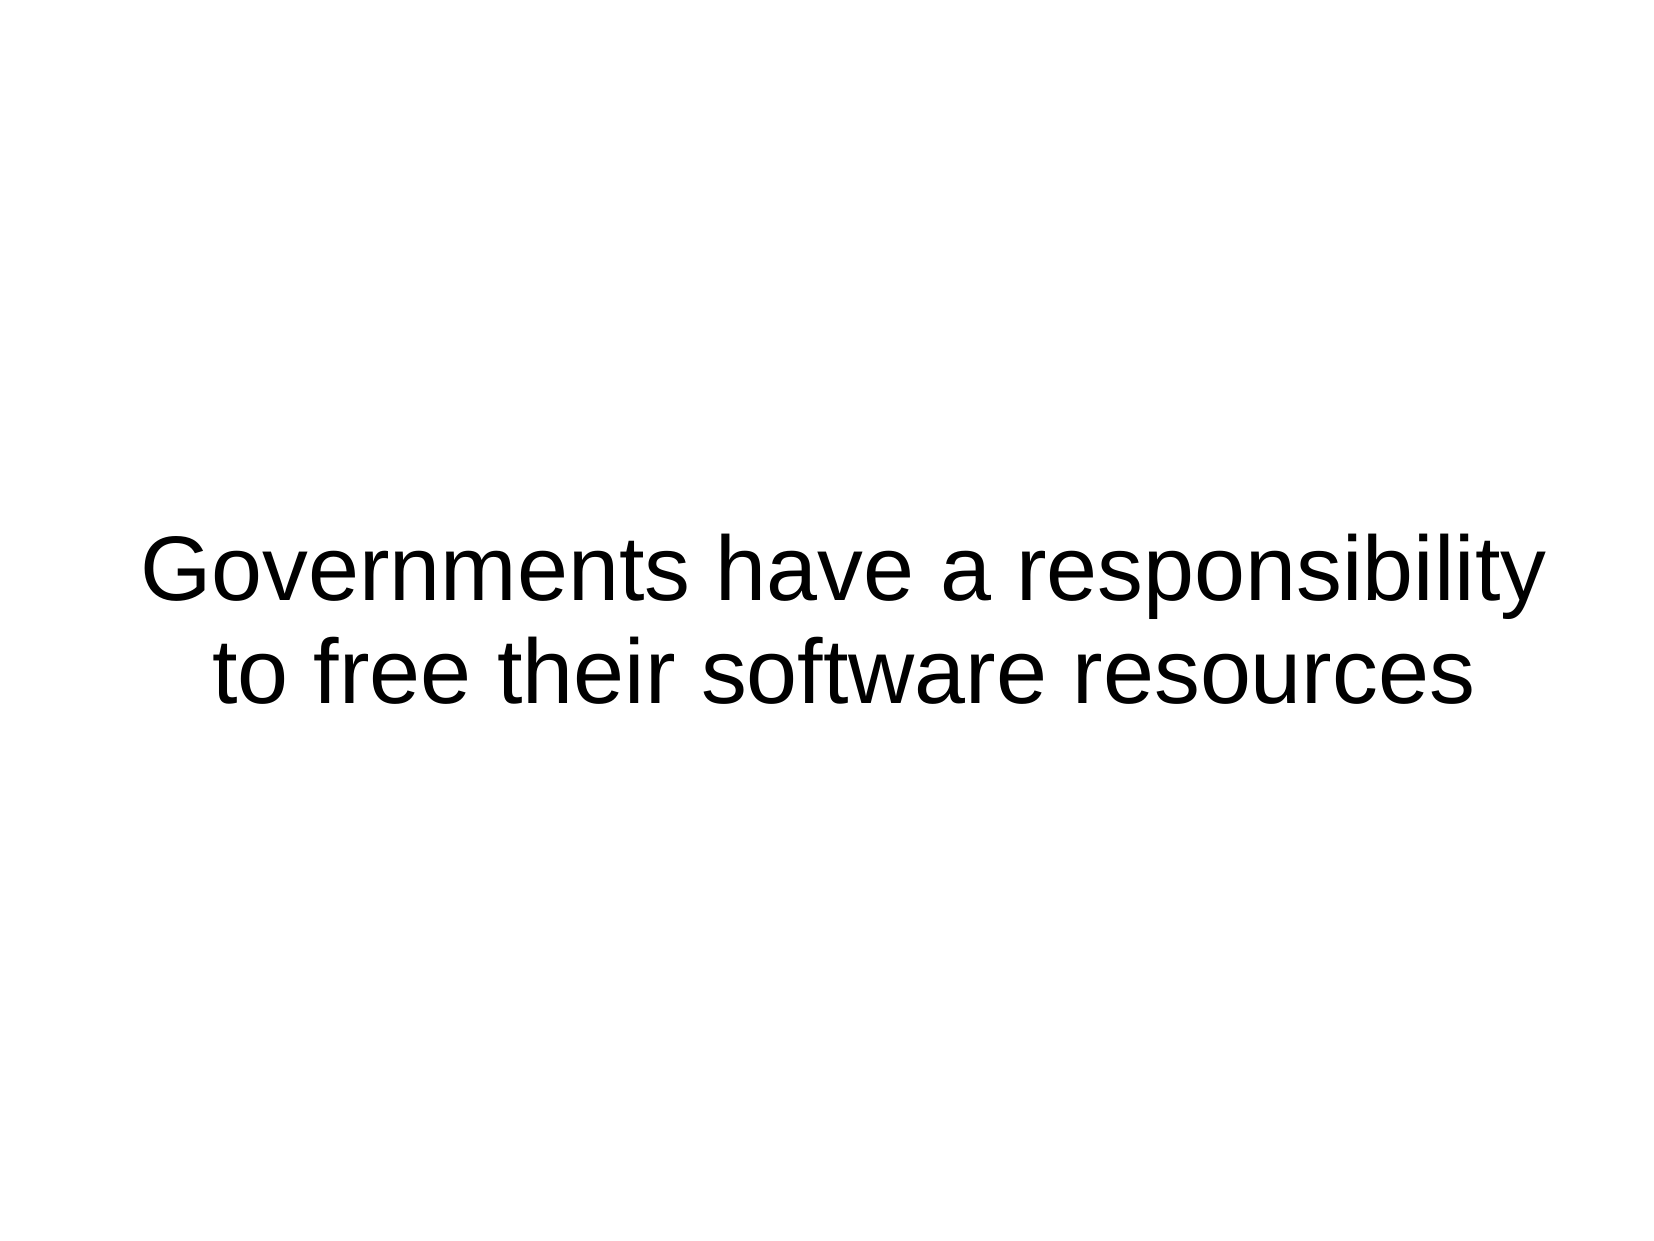

# Governments have a responsibility to free their software resources